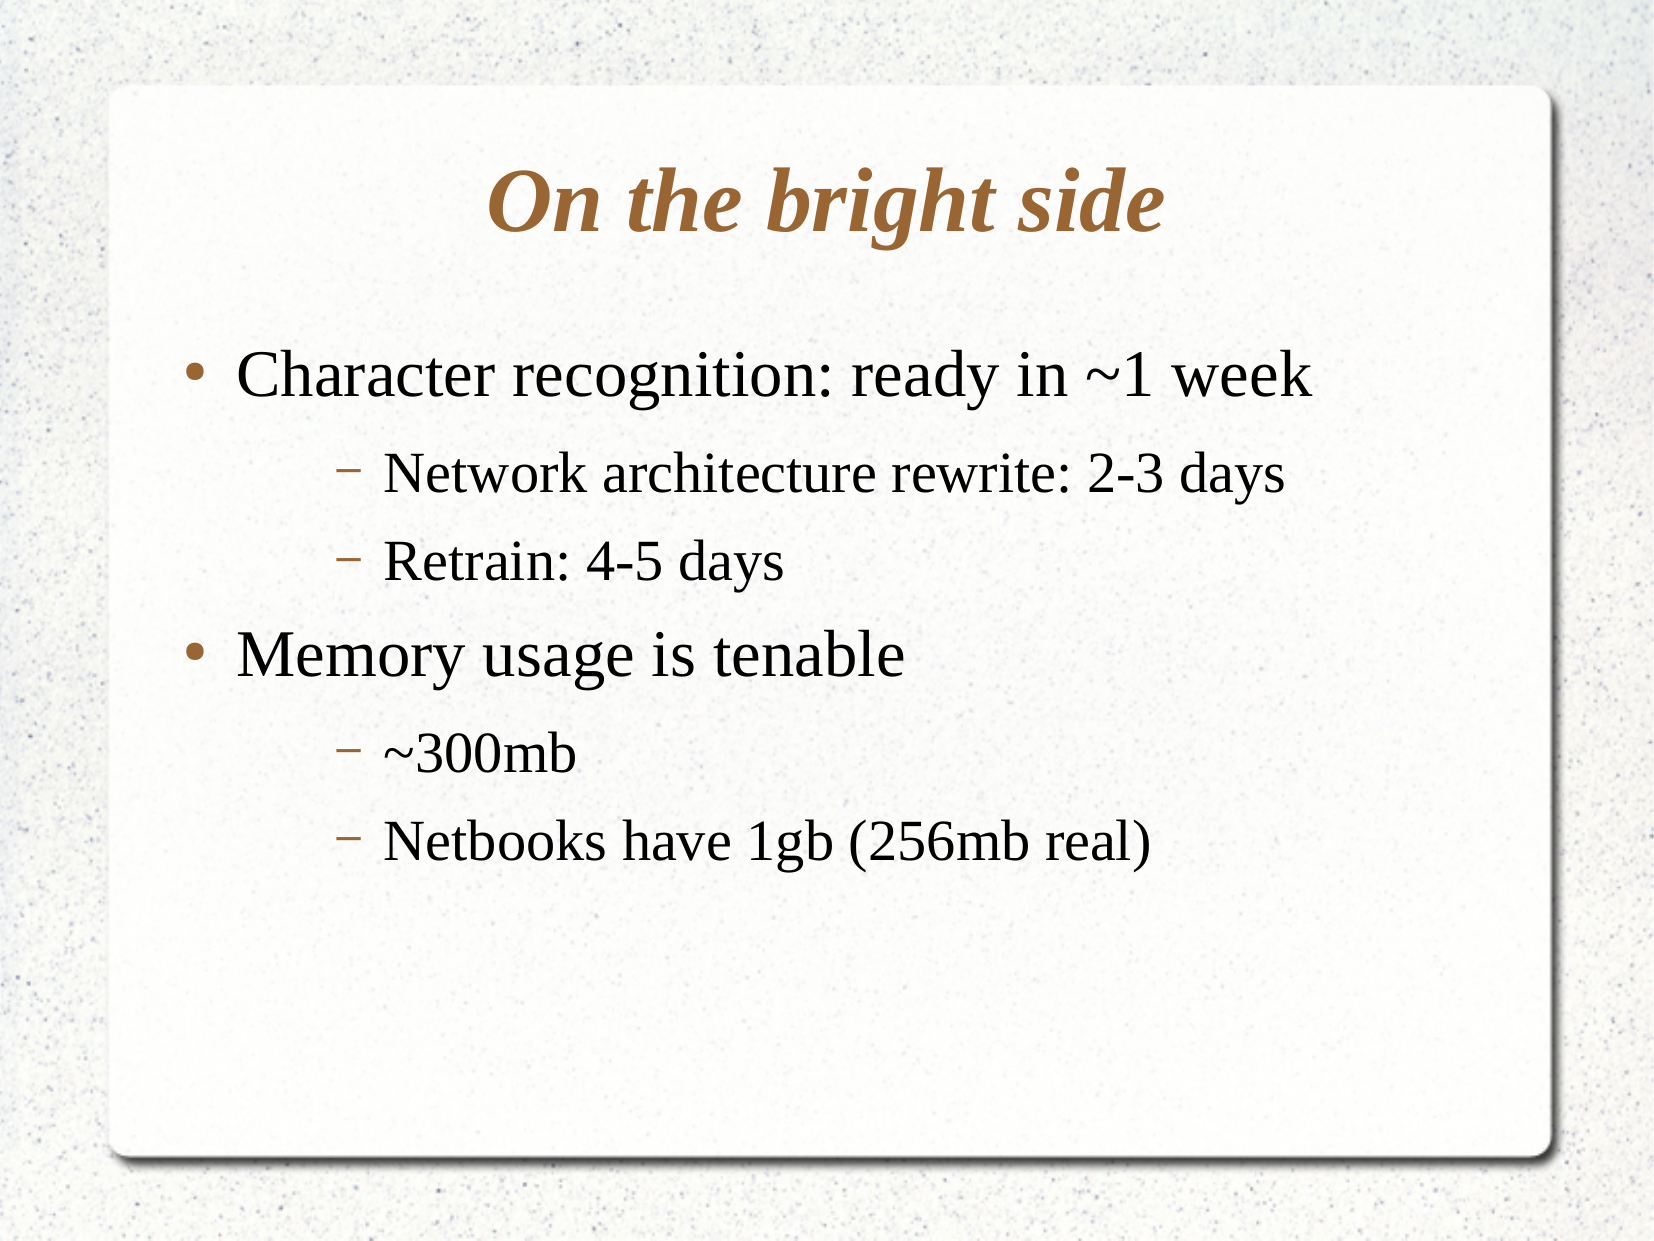

# On the bright side
Character recognition: ready in ~1 week
Network architecture rewrite: 2-3 days
Retrain: 4-5 days
Memory usage is tenable
~300mb
Netbooks have 1gb (256mb real)